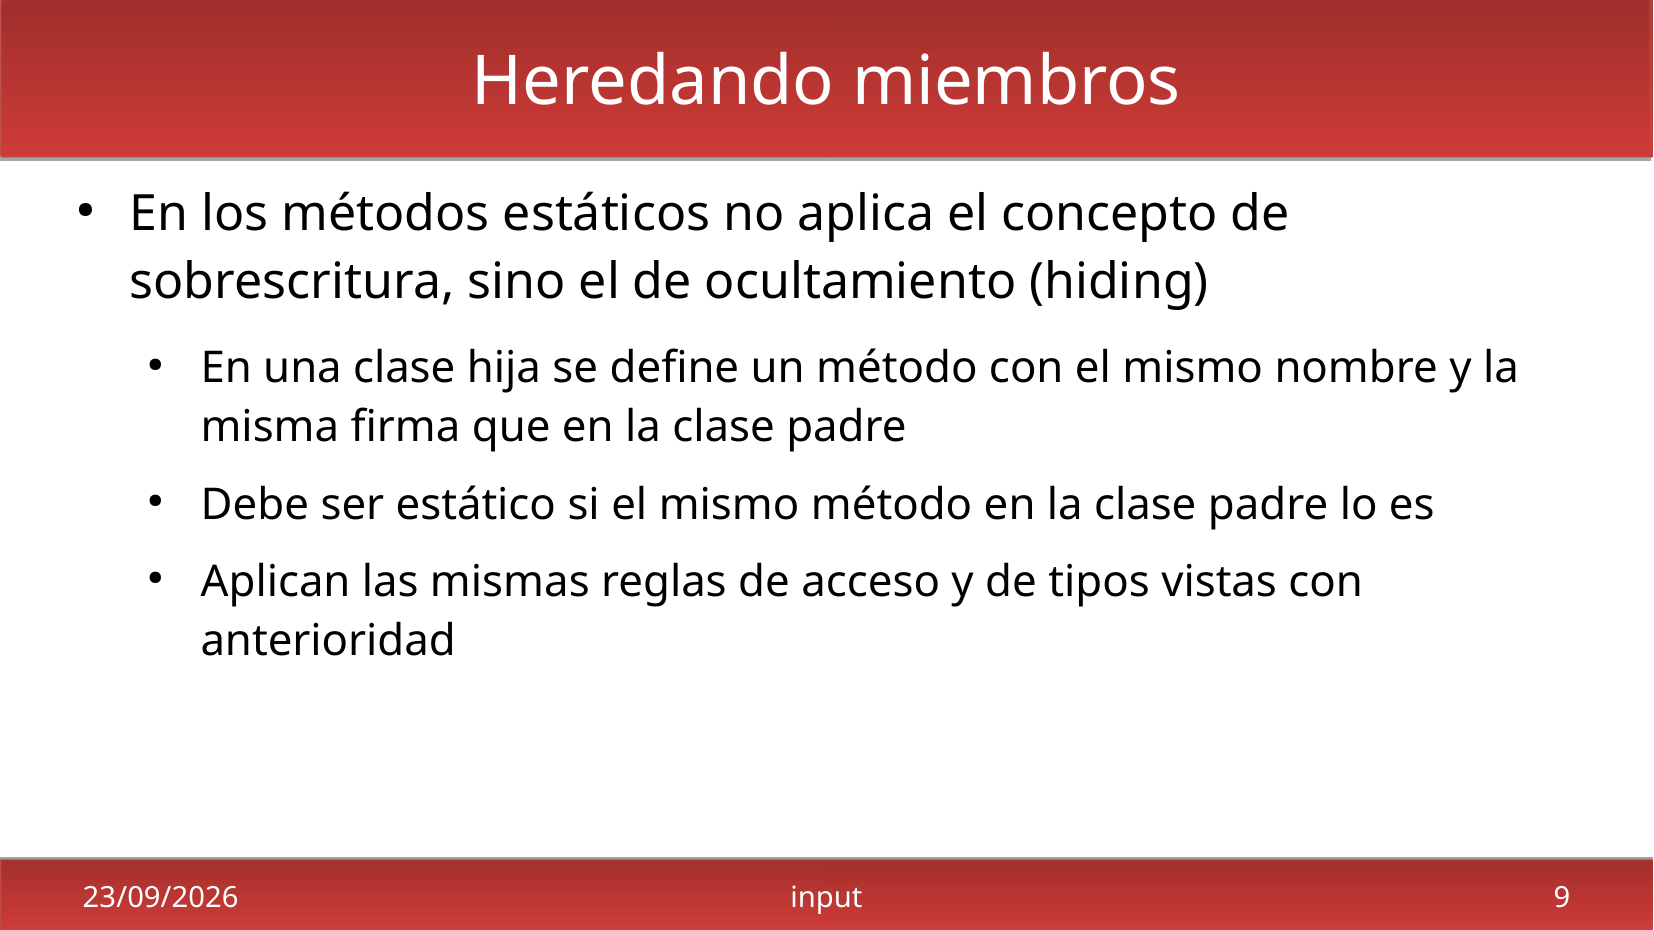

# Heredando miembros
En los métodos estáticos no aplica el concepto de sobrescritura, sino el de ocultamiento (hiding)
En una clase hija se define un método con el mismo nombre y la misma firma que en la clase padre
Debe ser estático si el mismo método en la clase padre lo es
Aplican las mismas reglas de acceso y de tipos vistas con anterioridad
Presentation
9